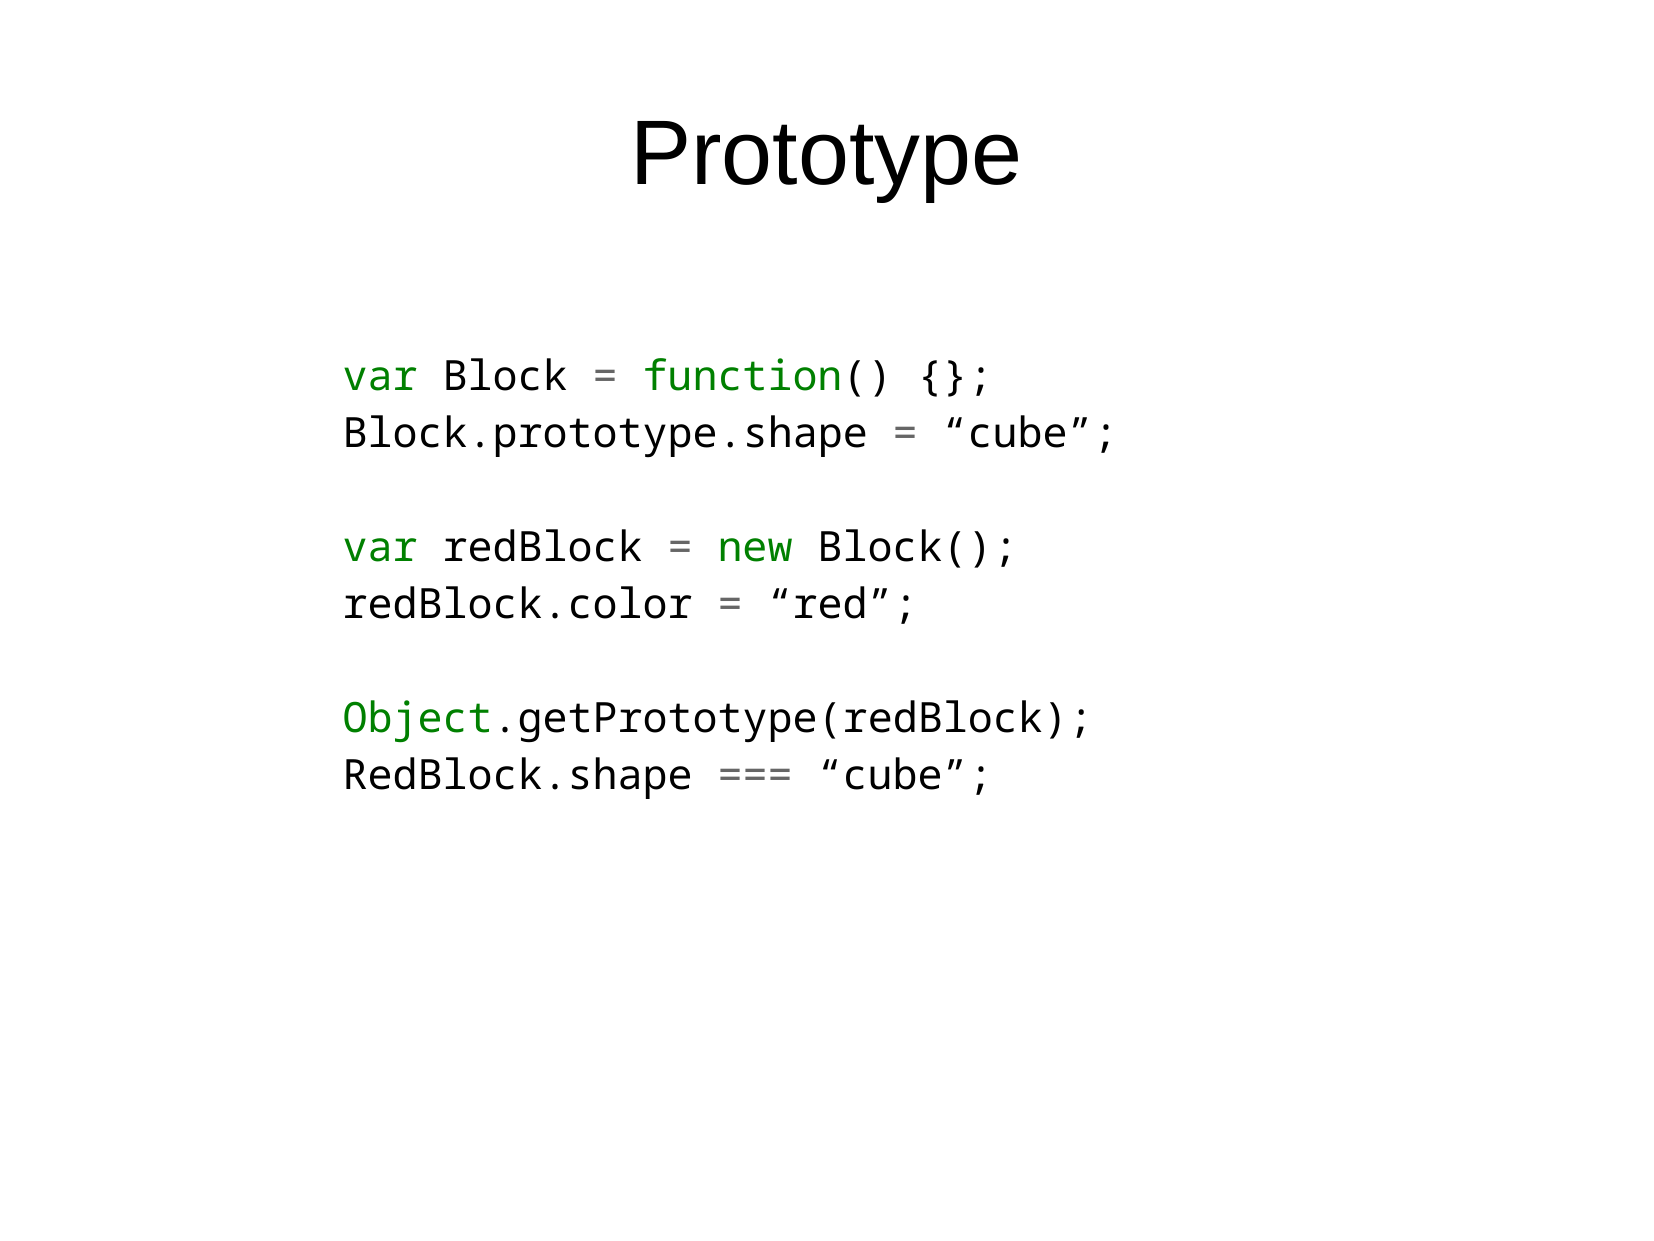

# Prototype
var Block = function() {};
Block.prototype.shape = “cube”;
var redBlock = new Block();
redBlock.color = “red”;
Object.getPrototype(redBlock);
RedBlock.shape === “cube”;